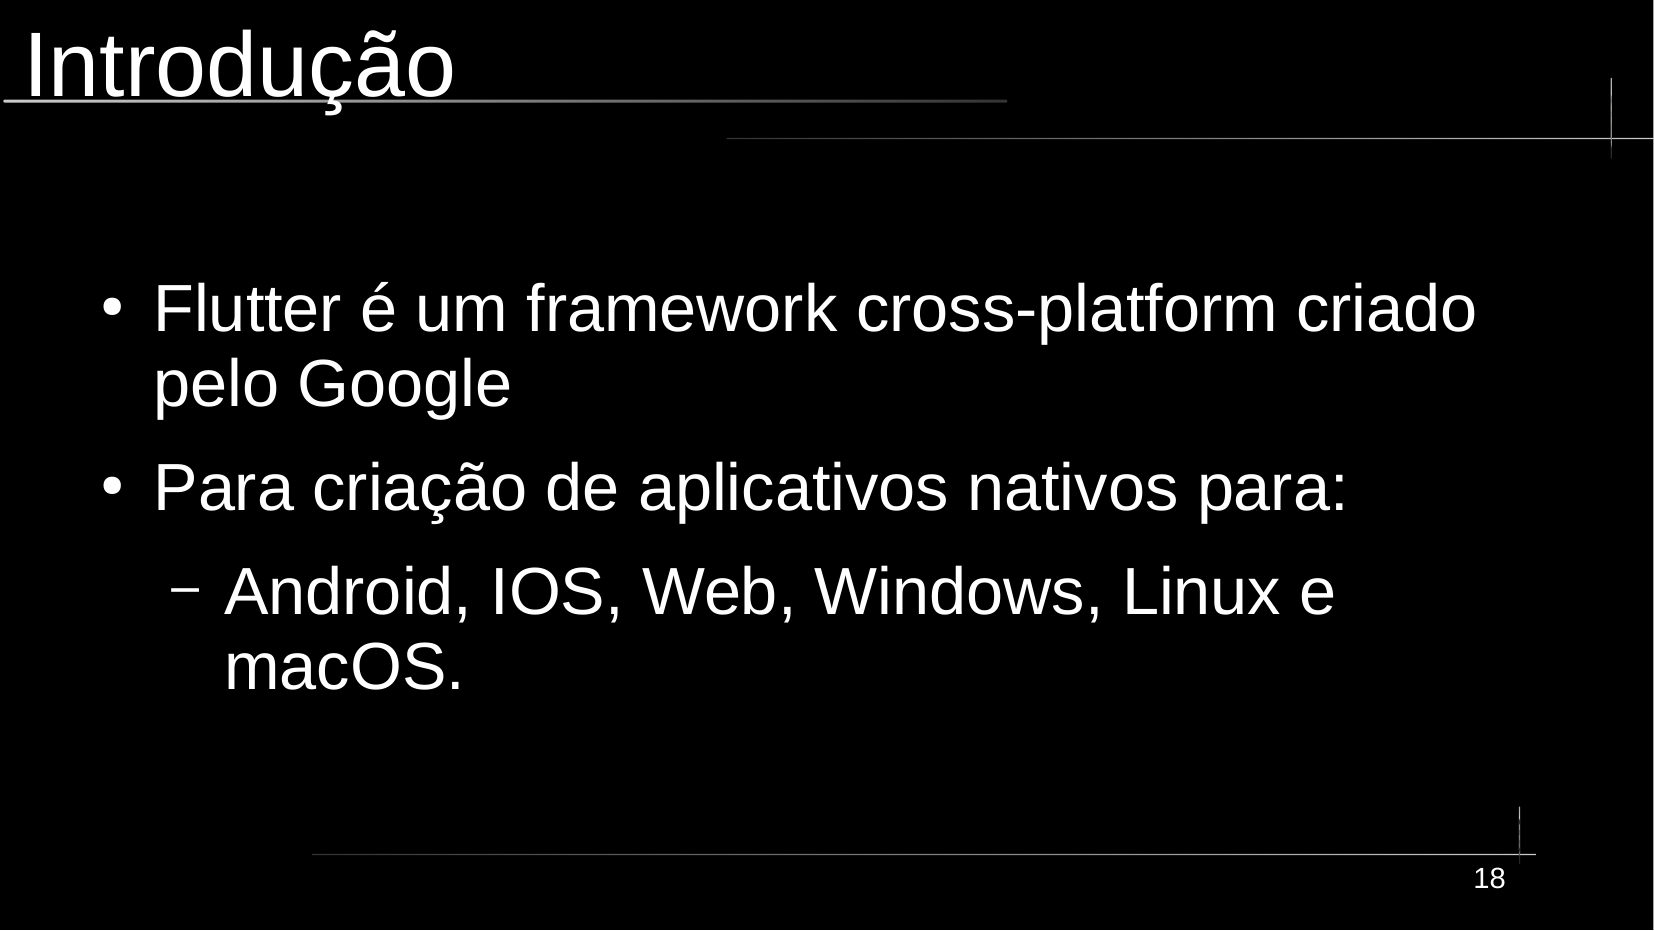

# Introdução
Flutter é um framework cross-platform criado pelo Google
Para criação de aplicativos nativos para:
Android, IOS, Web, Windows, Linux e macOS.
18